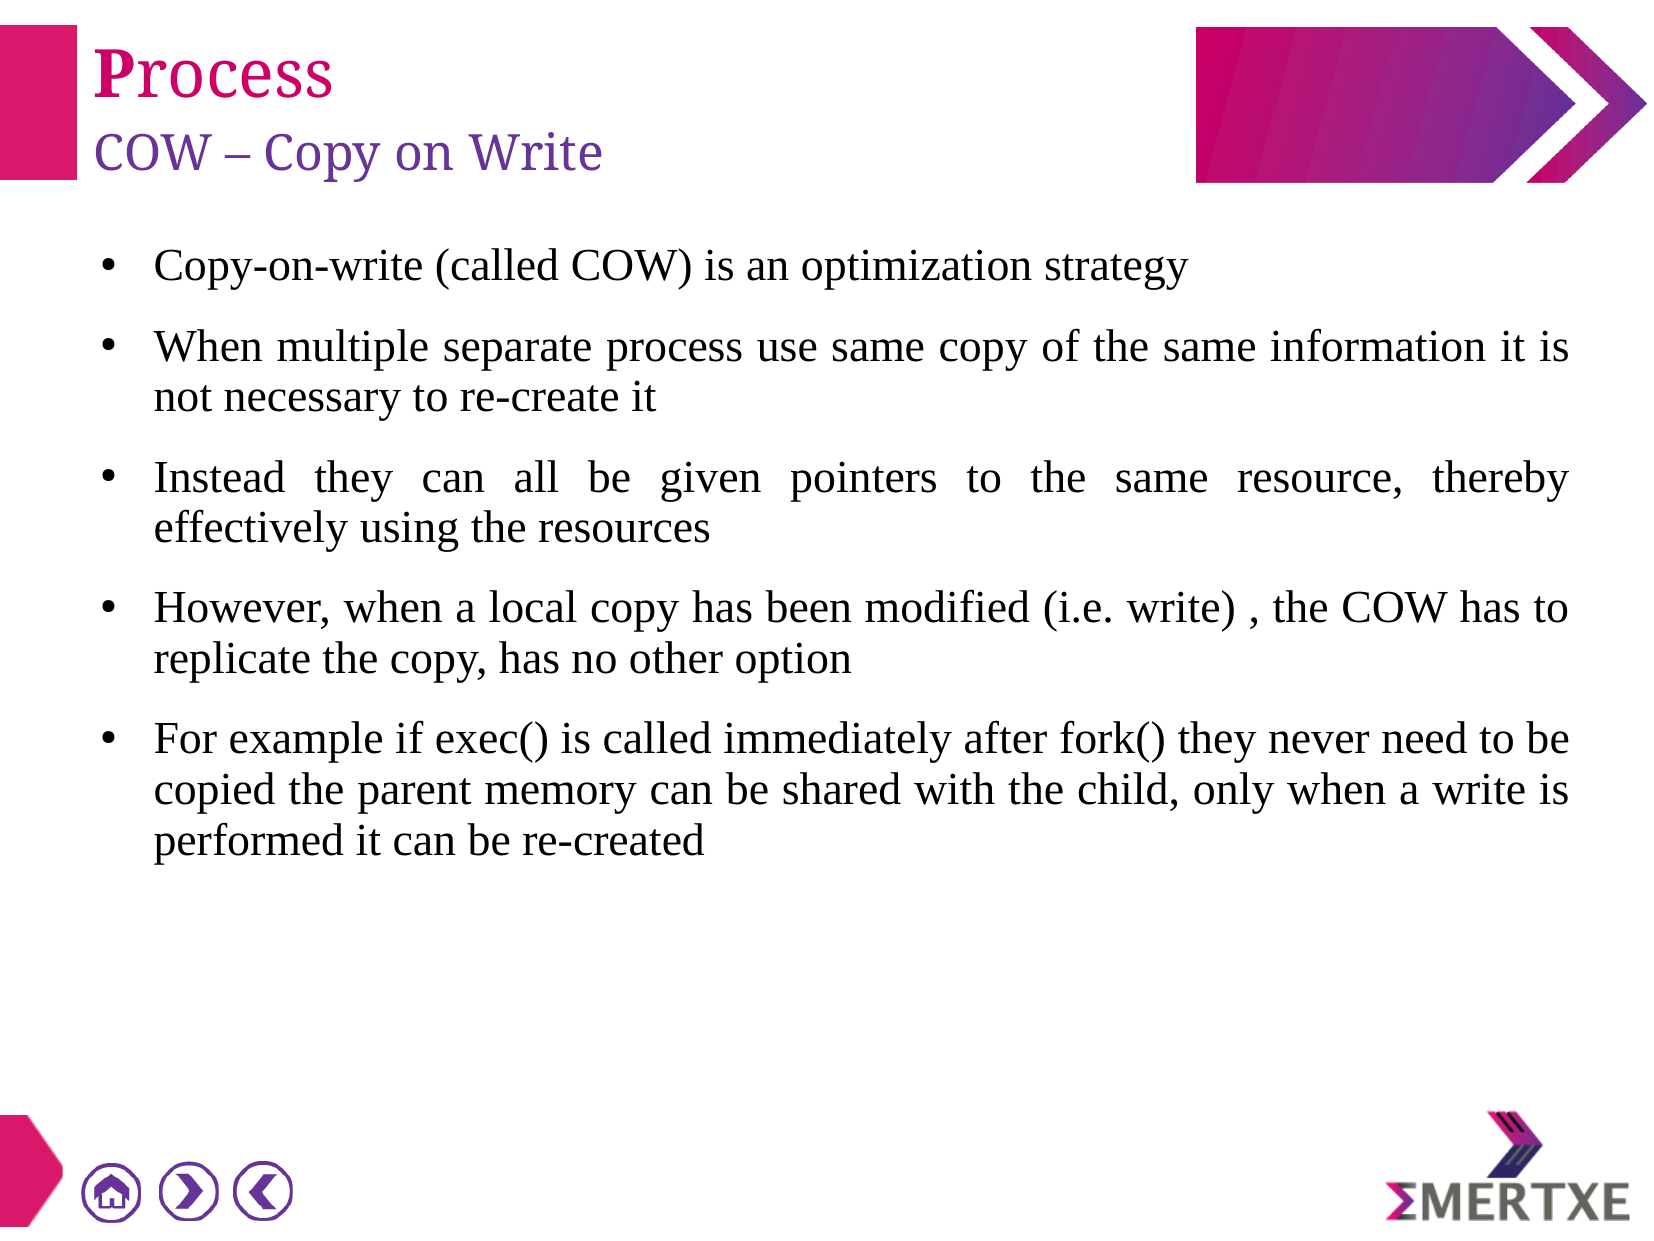

# Process COW – Copy on Write
Copy-on-write (called COW) is an optimization strategy
When multiple separate process use same copy of the same information it is not necessary to re-create it
Instead they can all be given pointers to the same resource, thereby effectively using the resources
However, when a local copy has been modified (i.e. write) , the COW has to replicate the copy, has no other option
For example if exec() is called immediately after fork() they never need to be copied the parent memory can be shared with the child, only when a write is performed it can be re-created